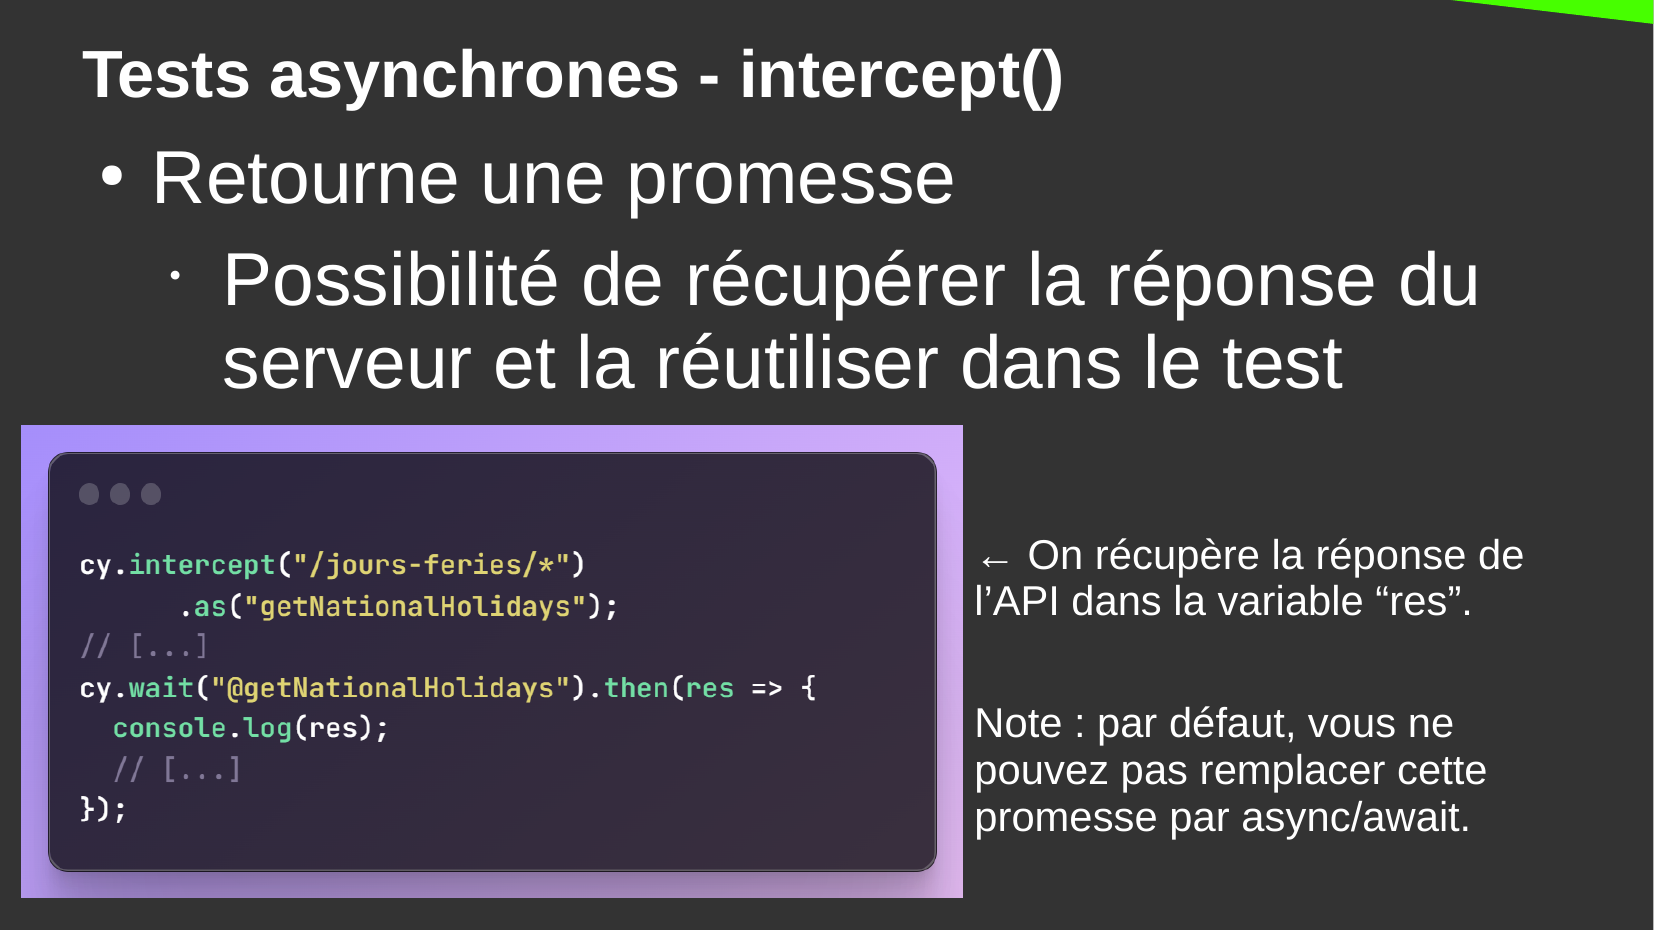

# Tests asynchrones - intercept()
Retourne une promesse
Possibilité de récupérer la réponse du serveur et la réutiliser dans le test
← On récupère la réponse de l’API dans la variable “res”.
Note : par défaut, vous ne pouvez pas remplacer cette promesse par async/await.